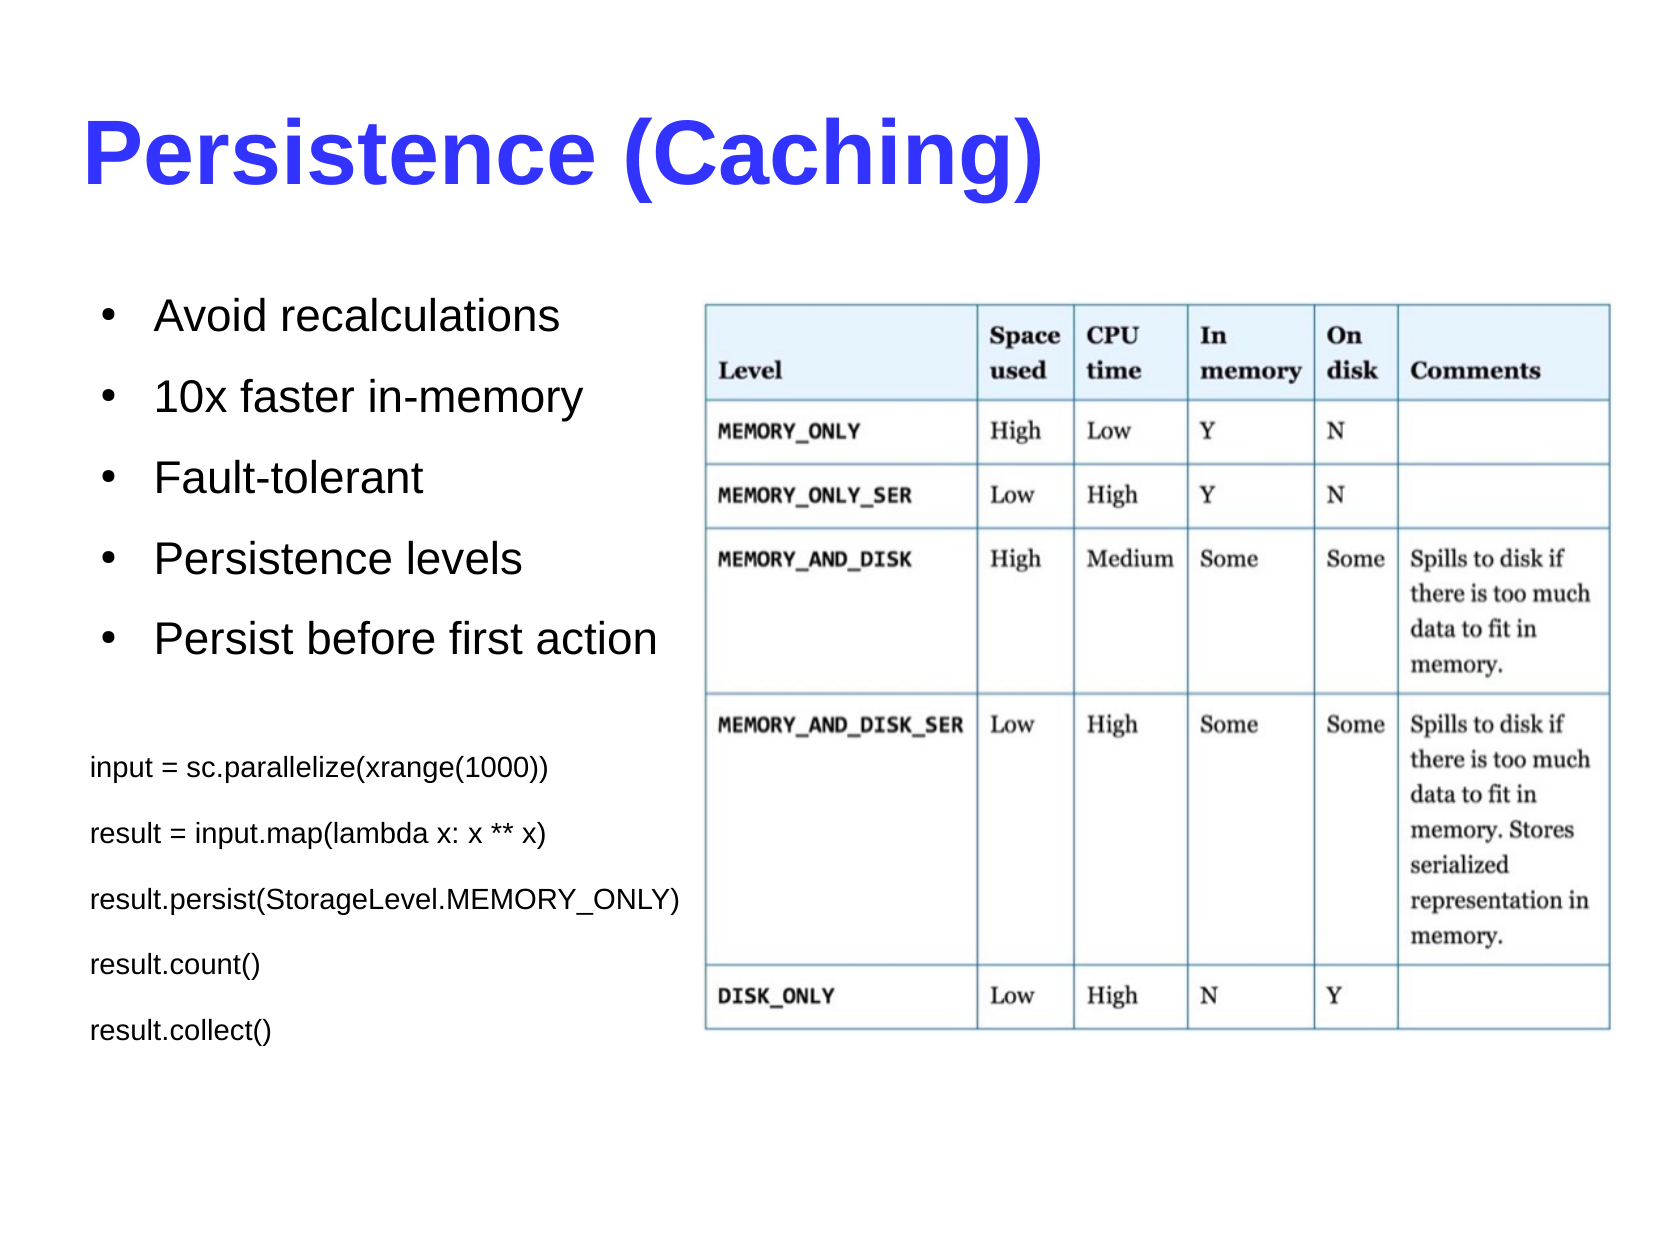

# Persistence (Caching)
Avoid recalculations
10x faster in-memory
Fault-tolerant
Persistence levels
Persist before first action
input = sc.parallelize(xrange(1000))
result = input.map(lambda x: x ** x)
result.persist(StorageLevel.MEMORY_ONLY)
result.count()
result.collect()